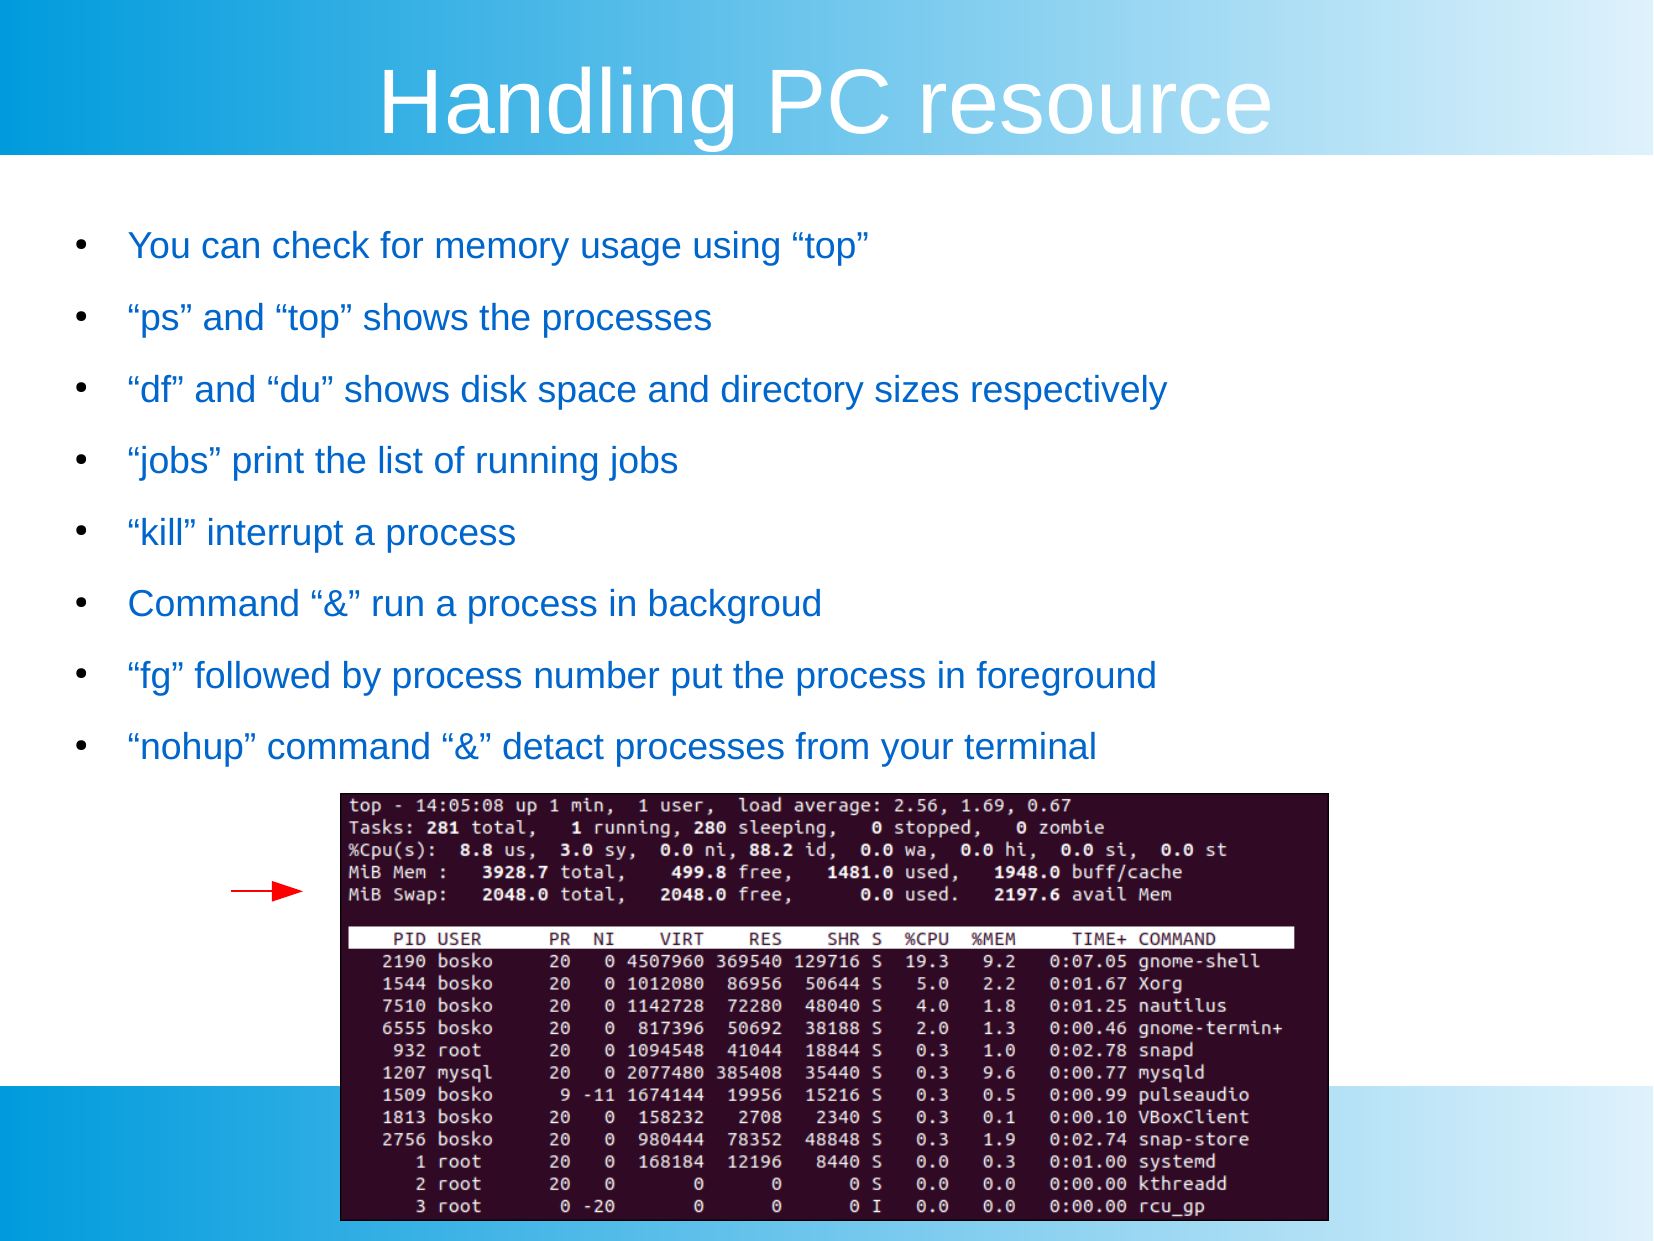

# Handling PC resource
You can check for memory usage using “top”
“ps” and “top” shows the processes
“df” and “du” shows disk space and directory sizes respectively
“jobs” print the list of running jobs
“kill” interrupt a process
Command “&” run a process in backgroud
“fg” followed by process number put the process in foreground
“nohup” command “&” detact processes from your terminal